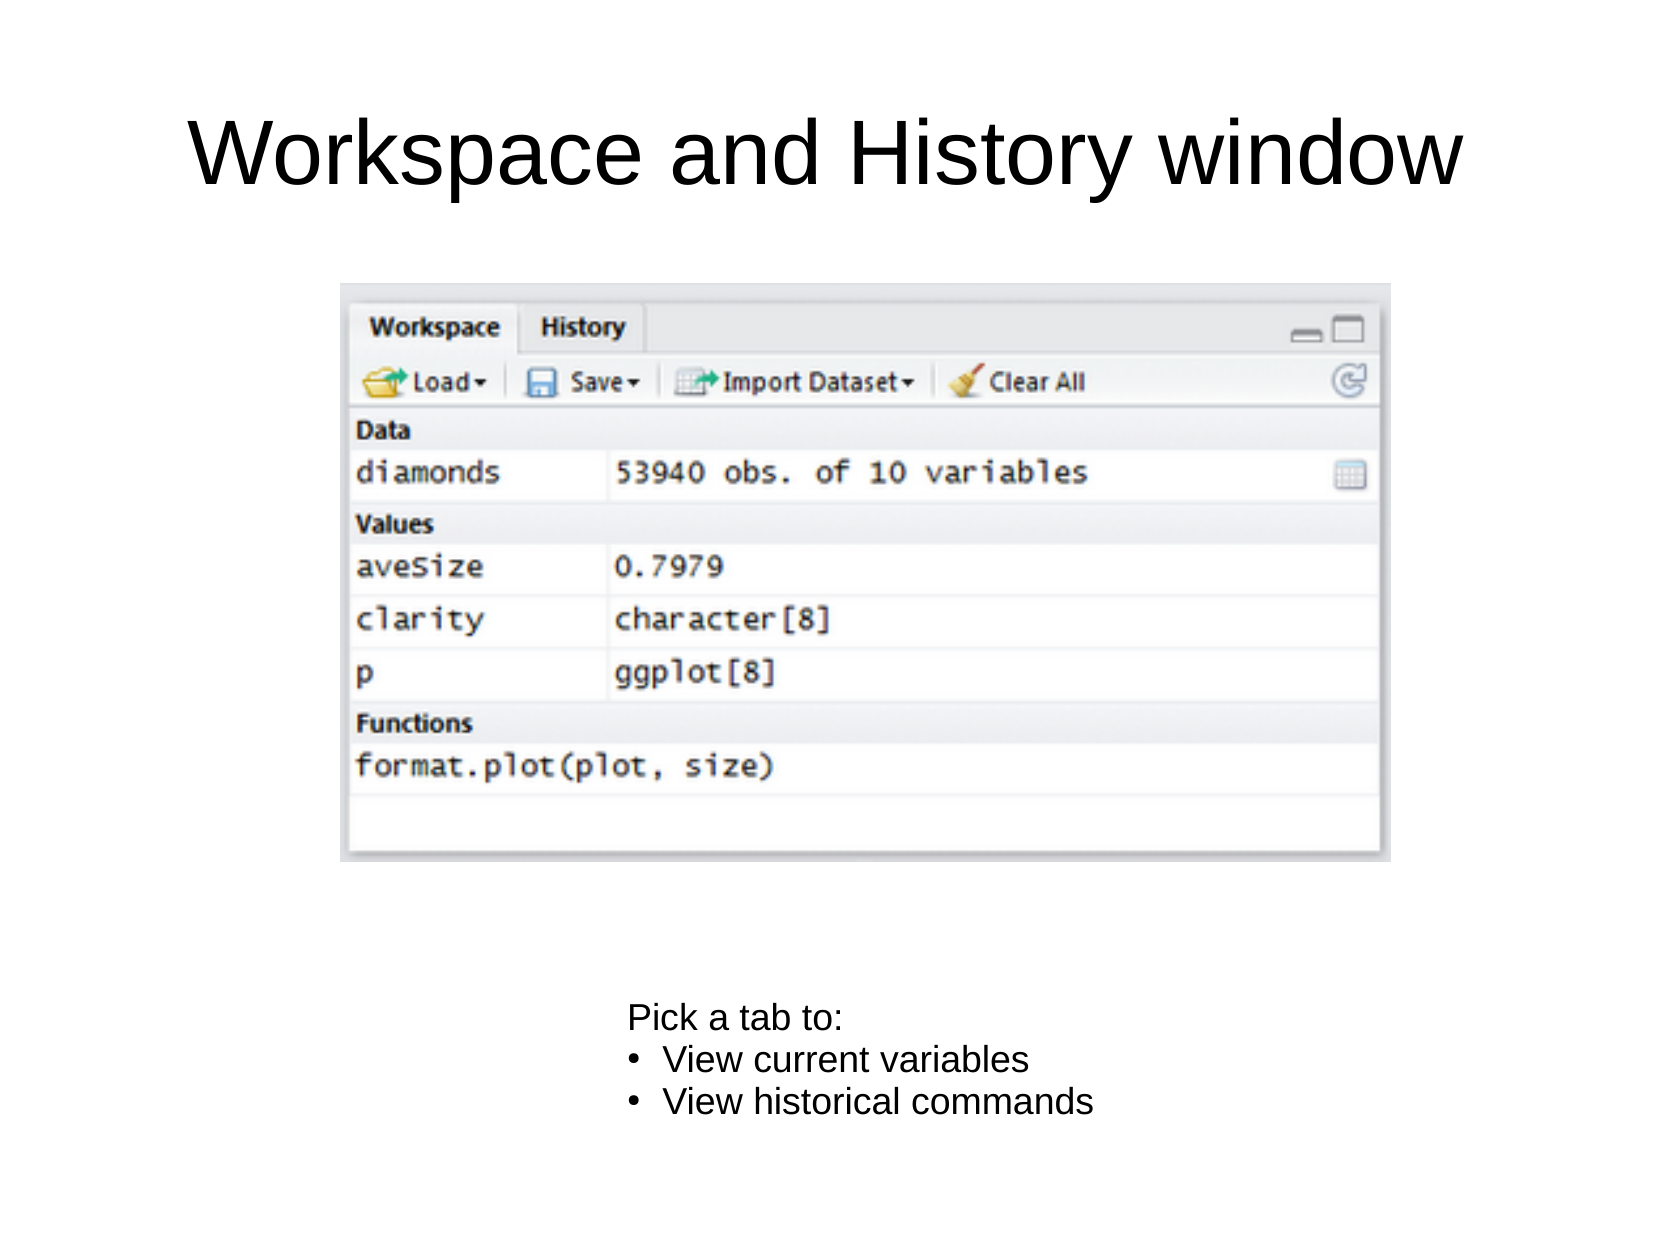

# Workspace and History window
Pick a tab to:
View current variables
View historical commands